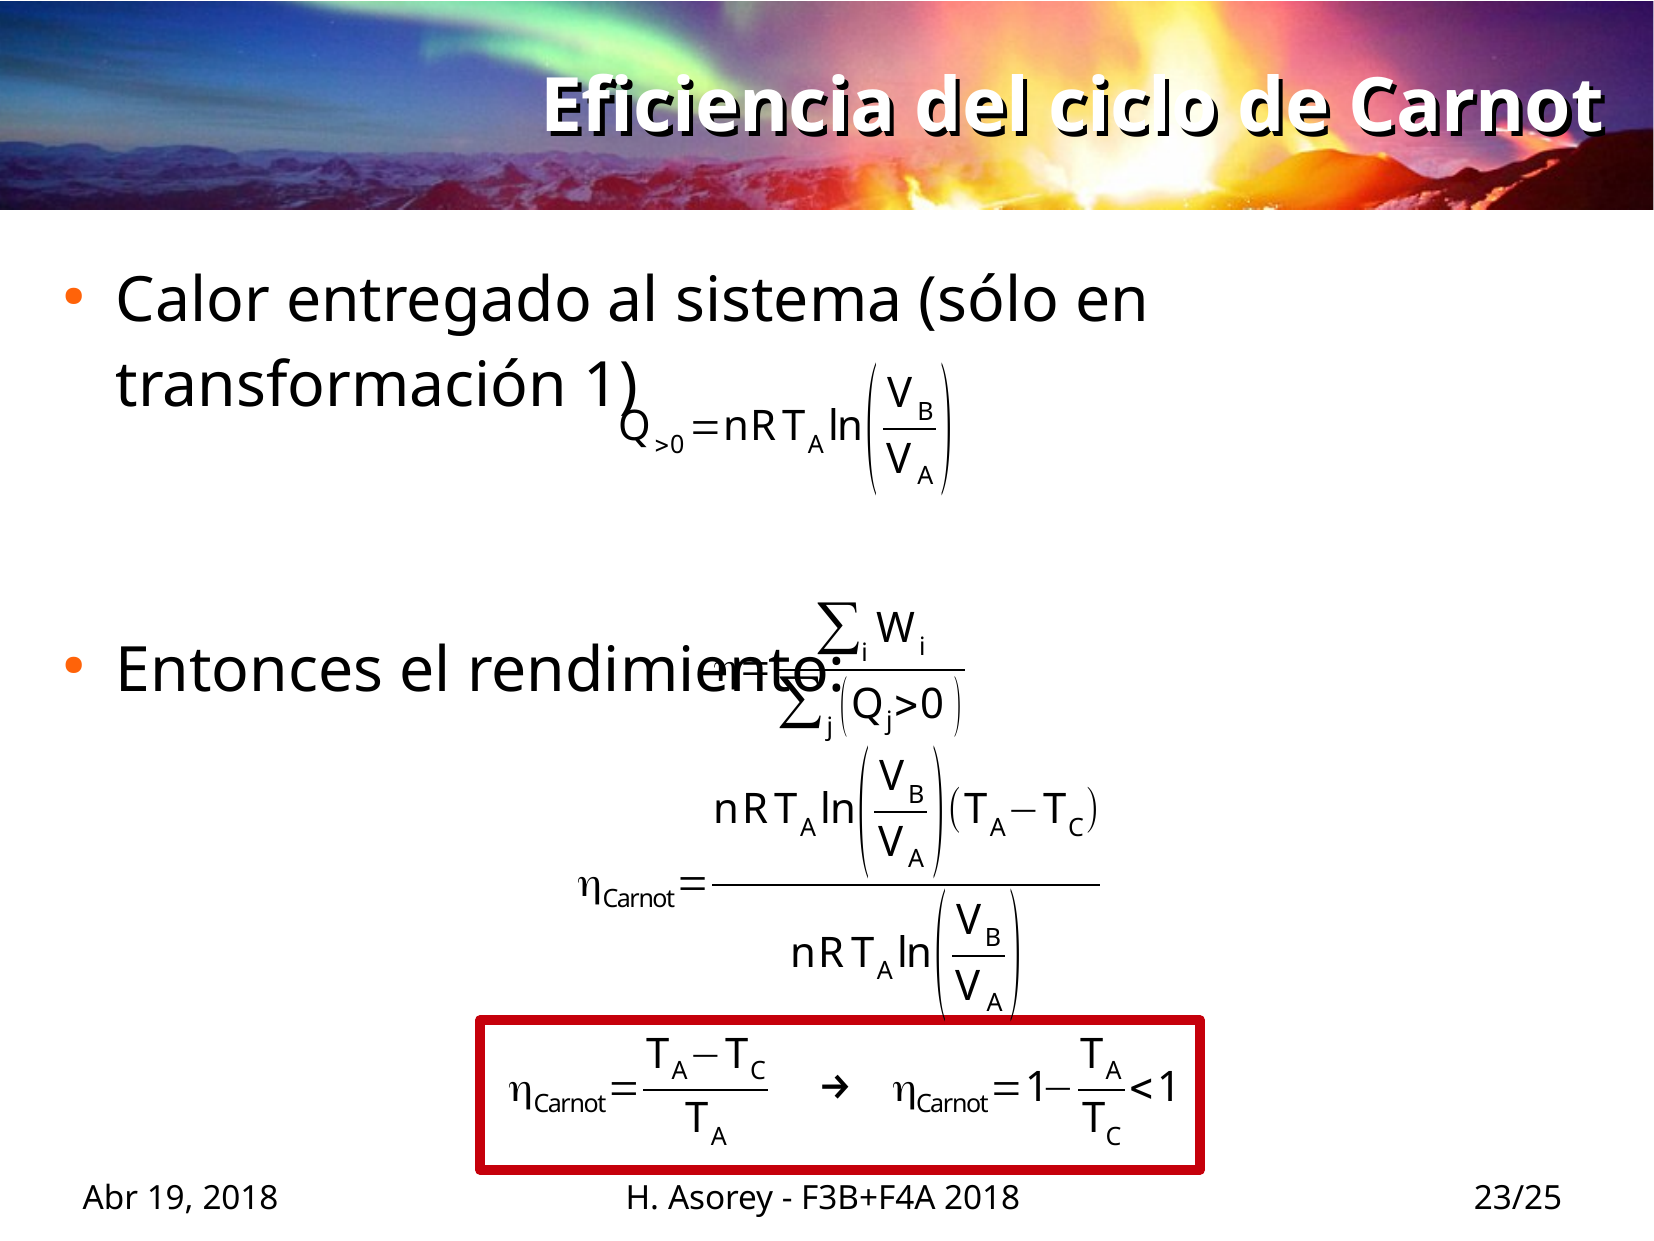

# Eficiencia del ciclo de Carnot
Calor entregado al sistema (sólo en transformación 1)
Entonces el rendimiento:
Abr 19, 2018
H. Asorey - F3B+F4A 2018
23